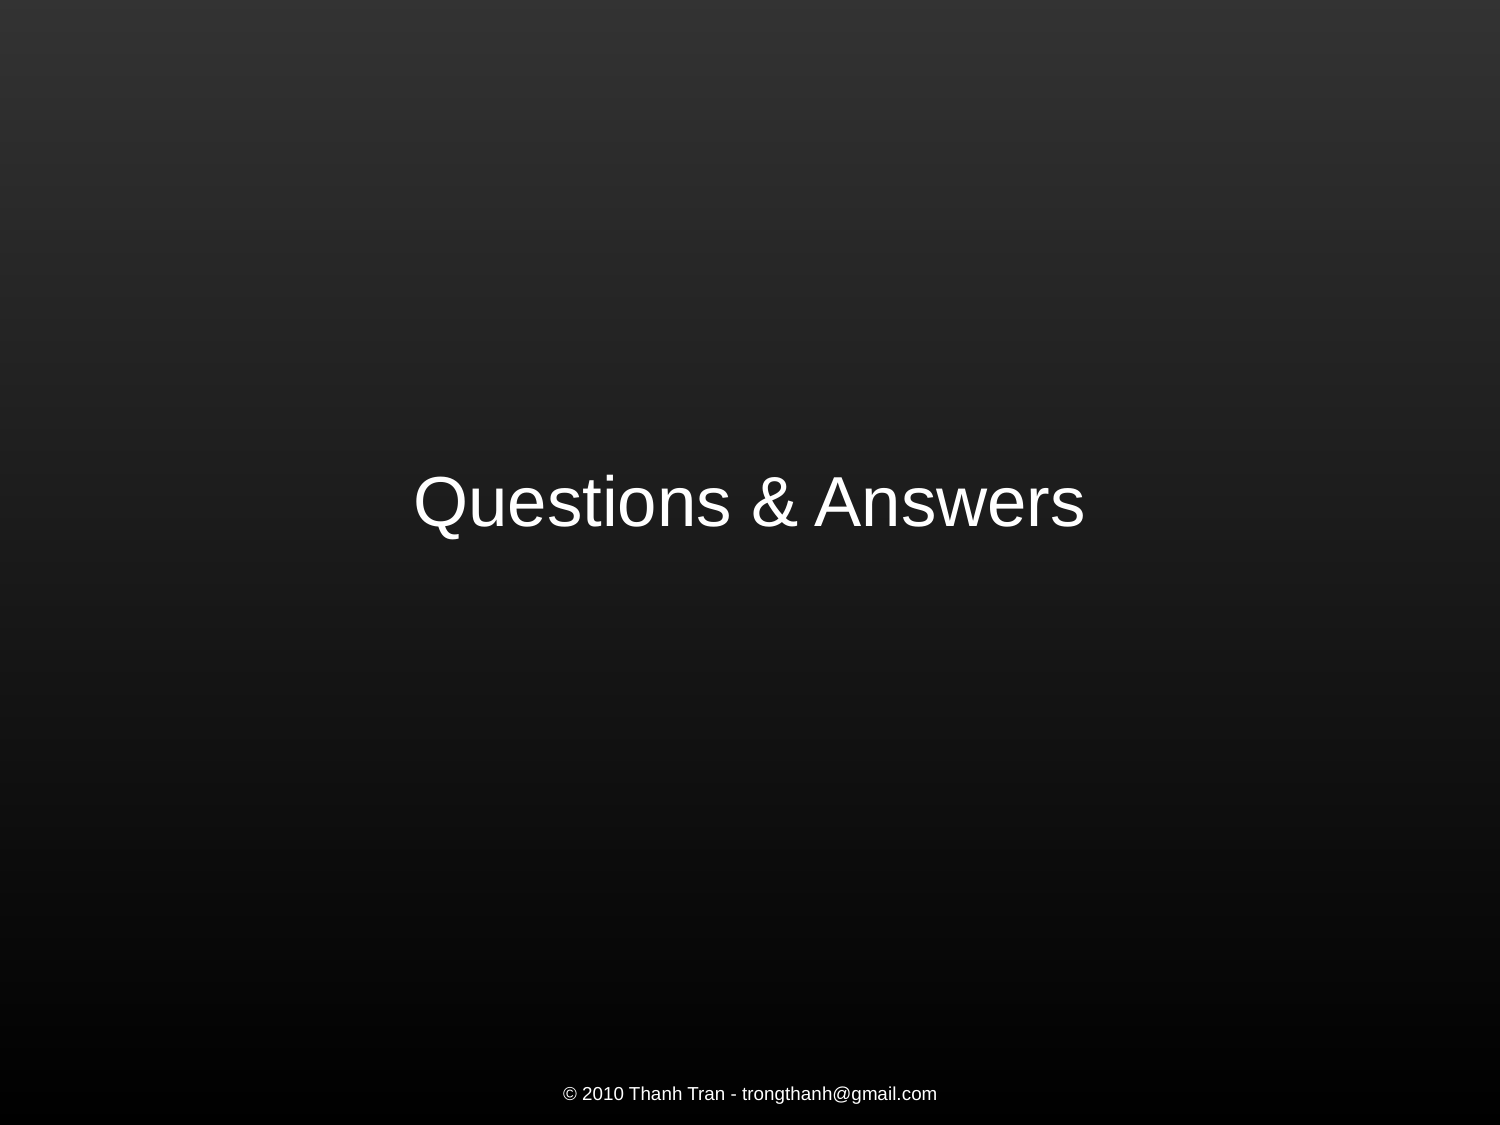

# Questions & Answers
© 2010 Thanh Tran - trongthanh@gmail.com